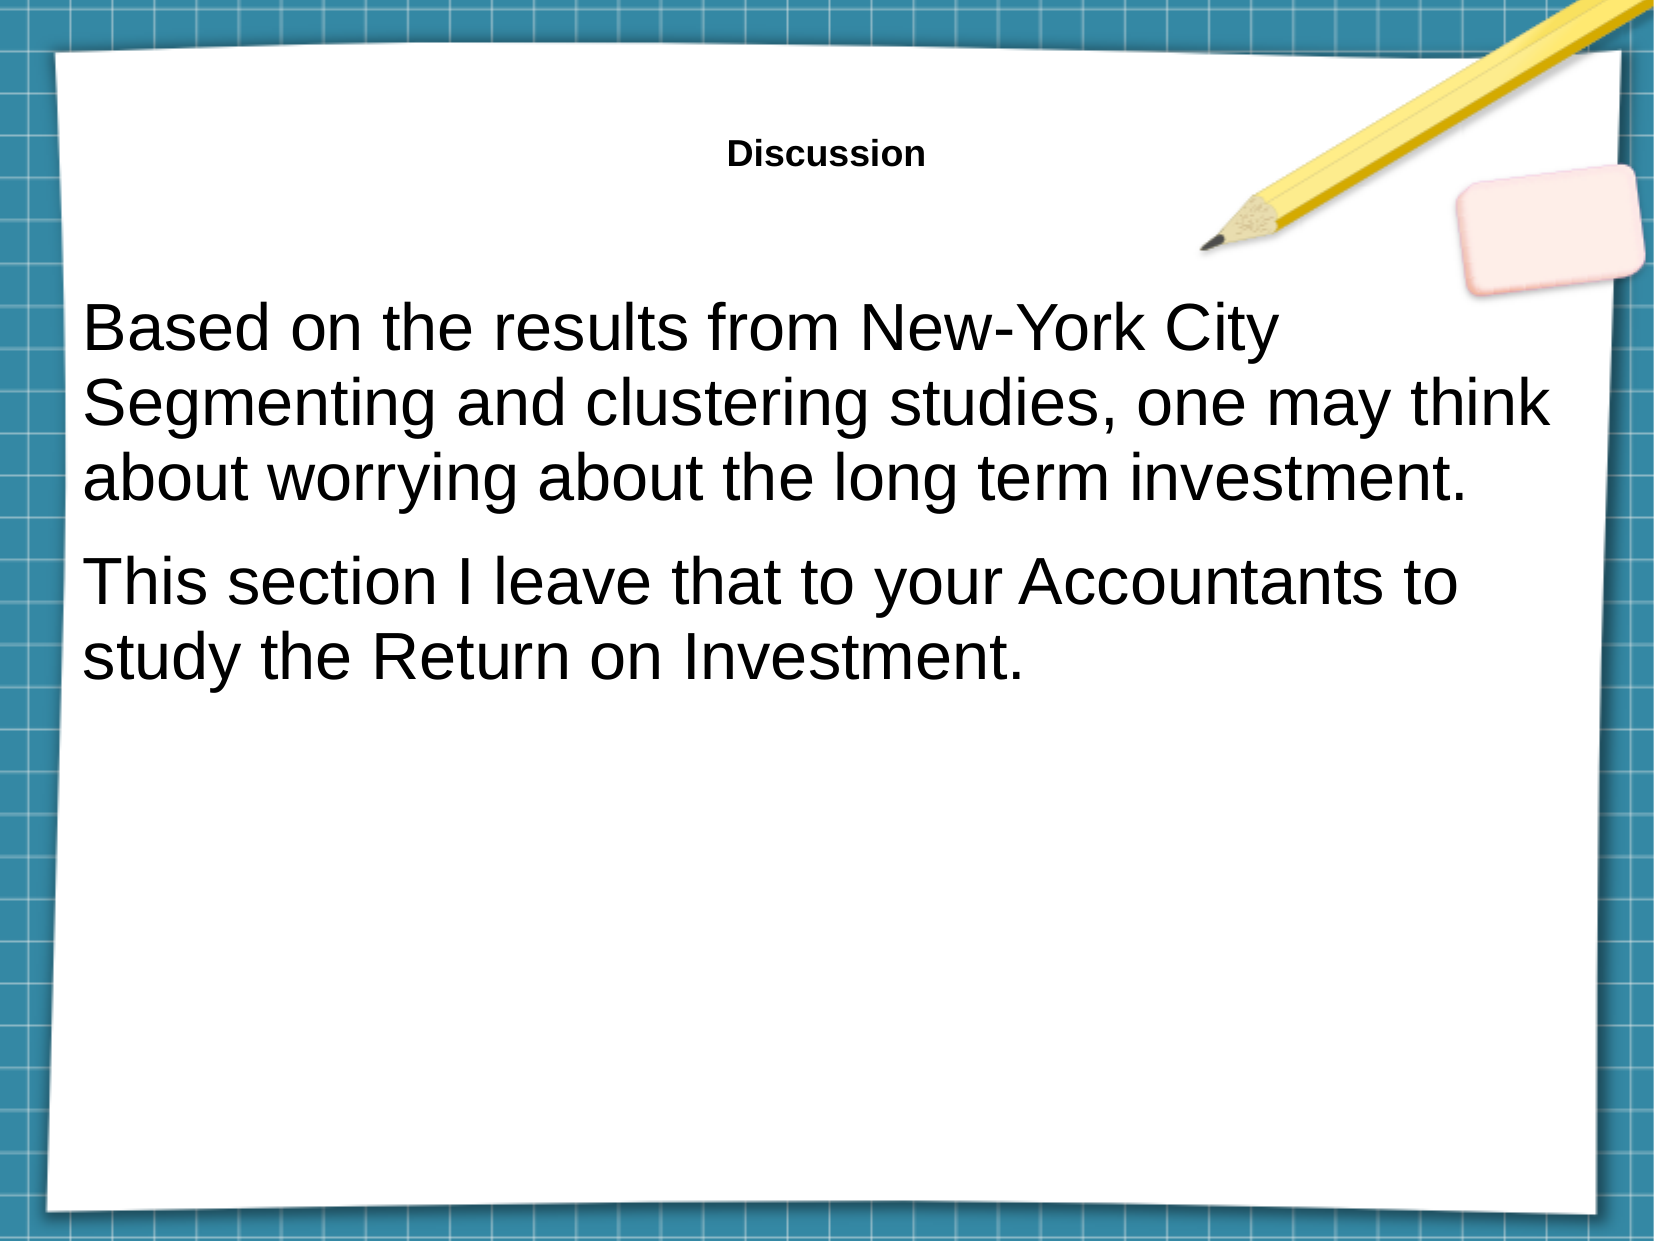

# Discussion
Based on the results from New-York City Segmenting and clustering studies, one may think about worrying about the long term investment.
This section I leave that to your Accountants to study the Return on Investment.